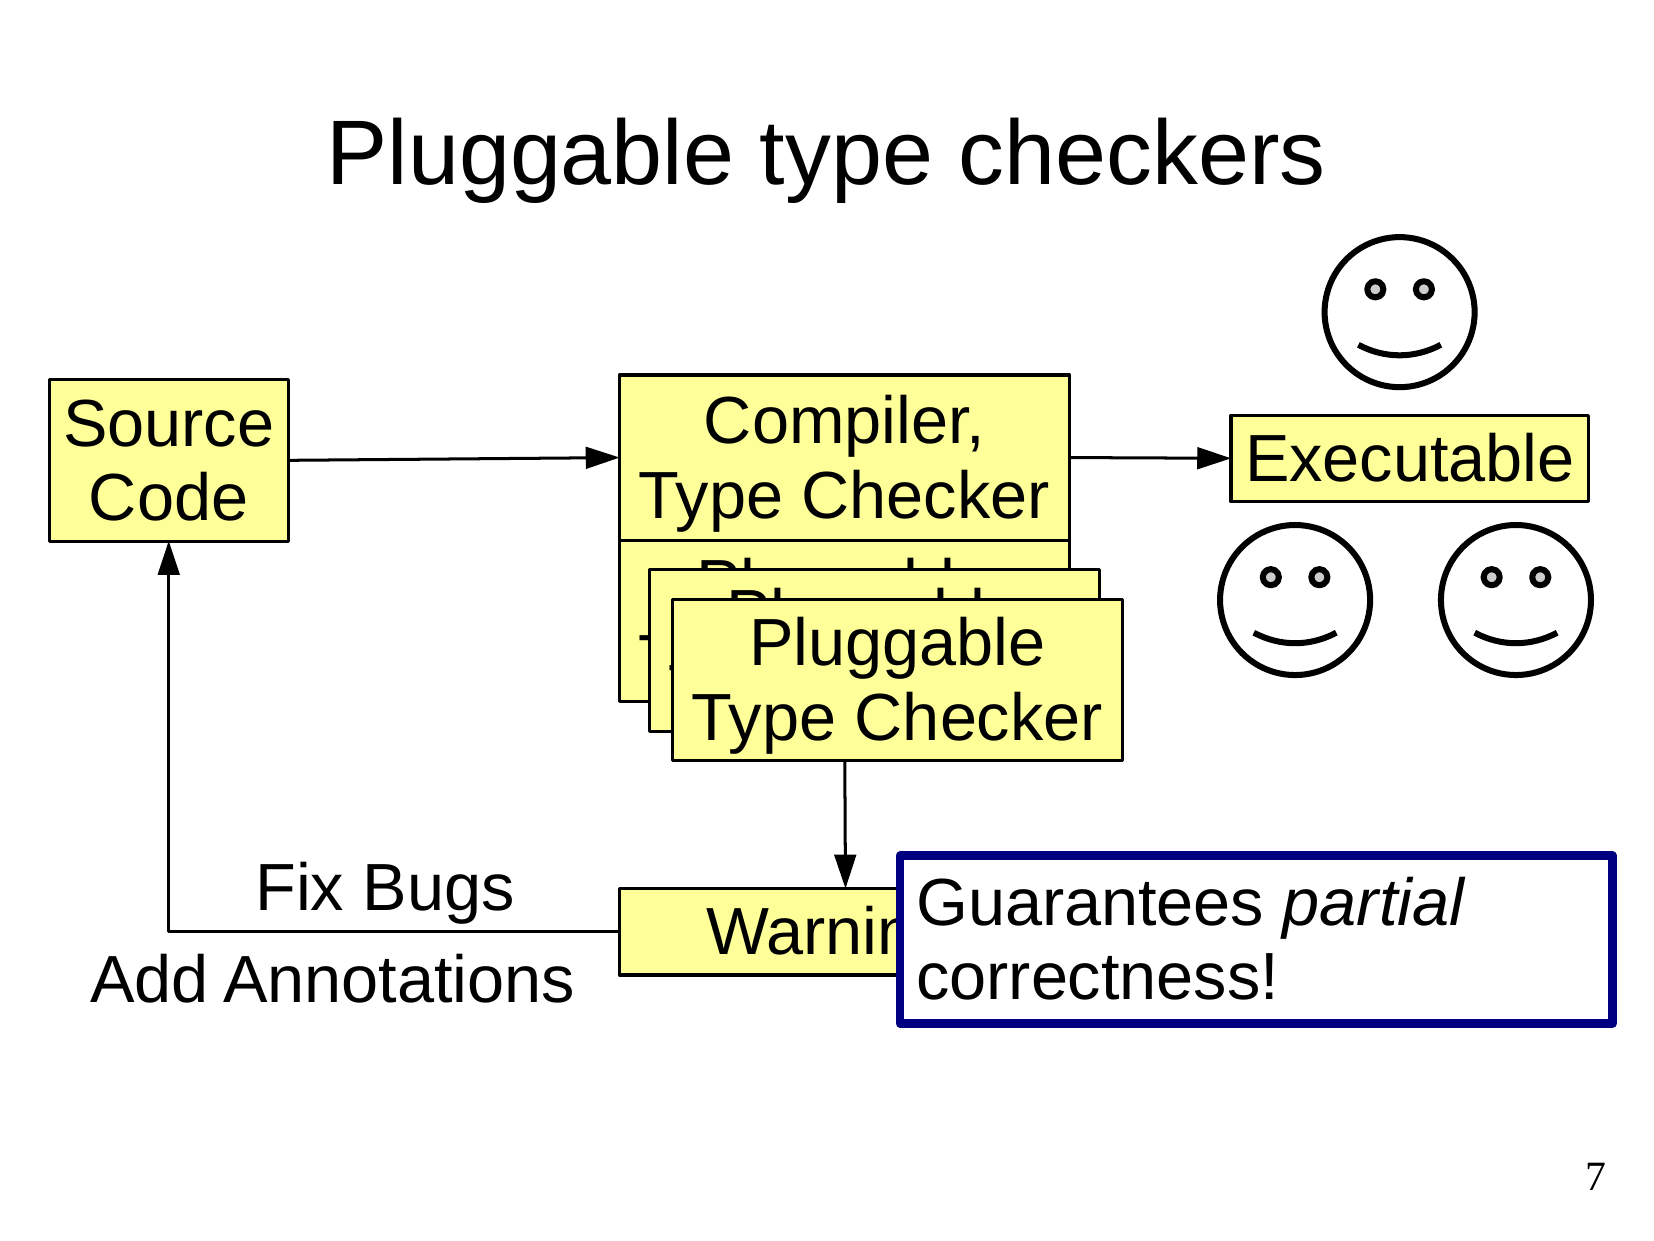

# Pluggable type checkers
Compiler,
Type Checker
Source
Code
Executable
Pluggable
Type Checker
Pluggable
Type Checker
Pluggable
Type Checker
Fix Bugs
Guarantees partial correctness!
Warnings
Add Annotations
7